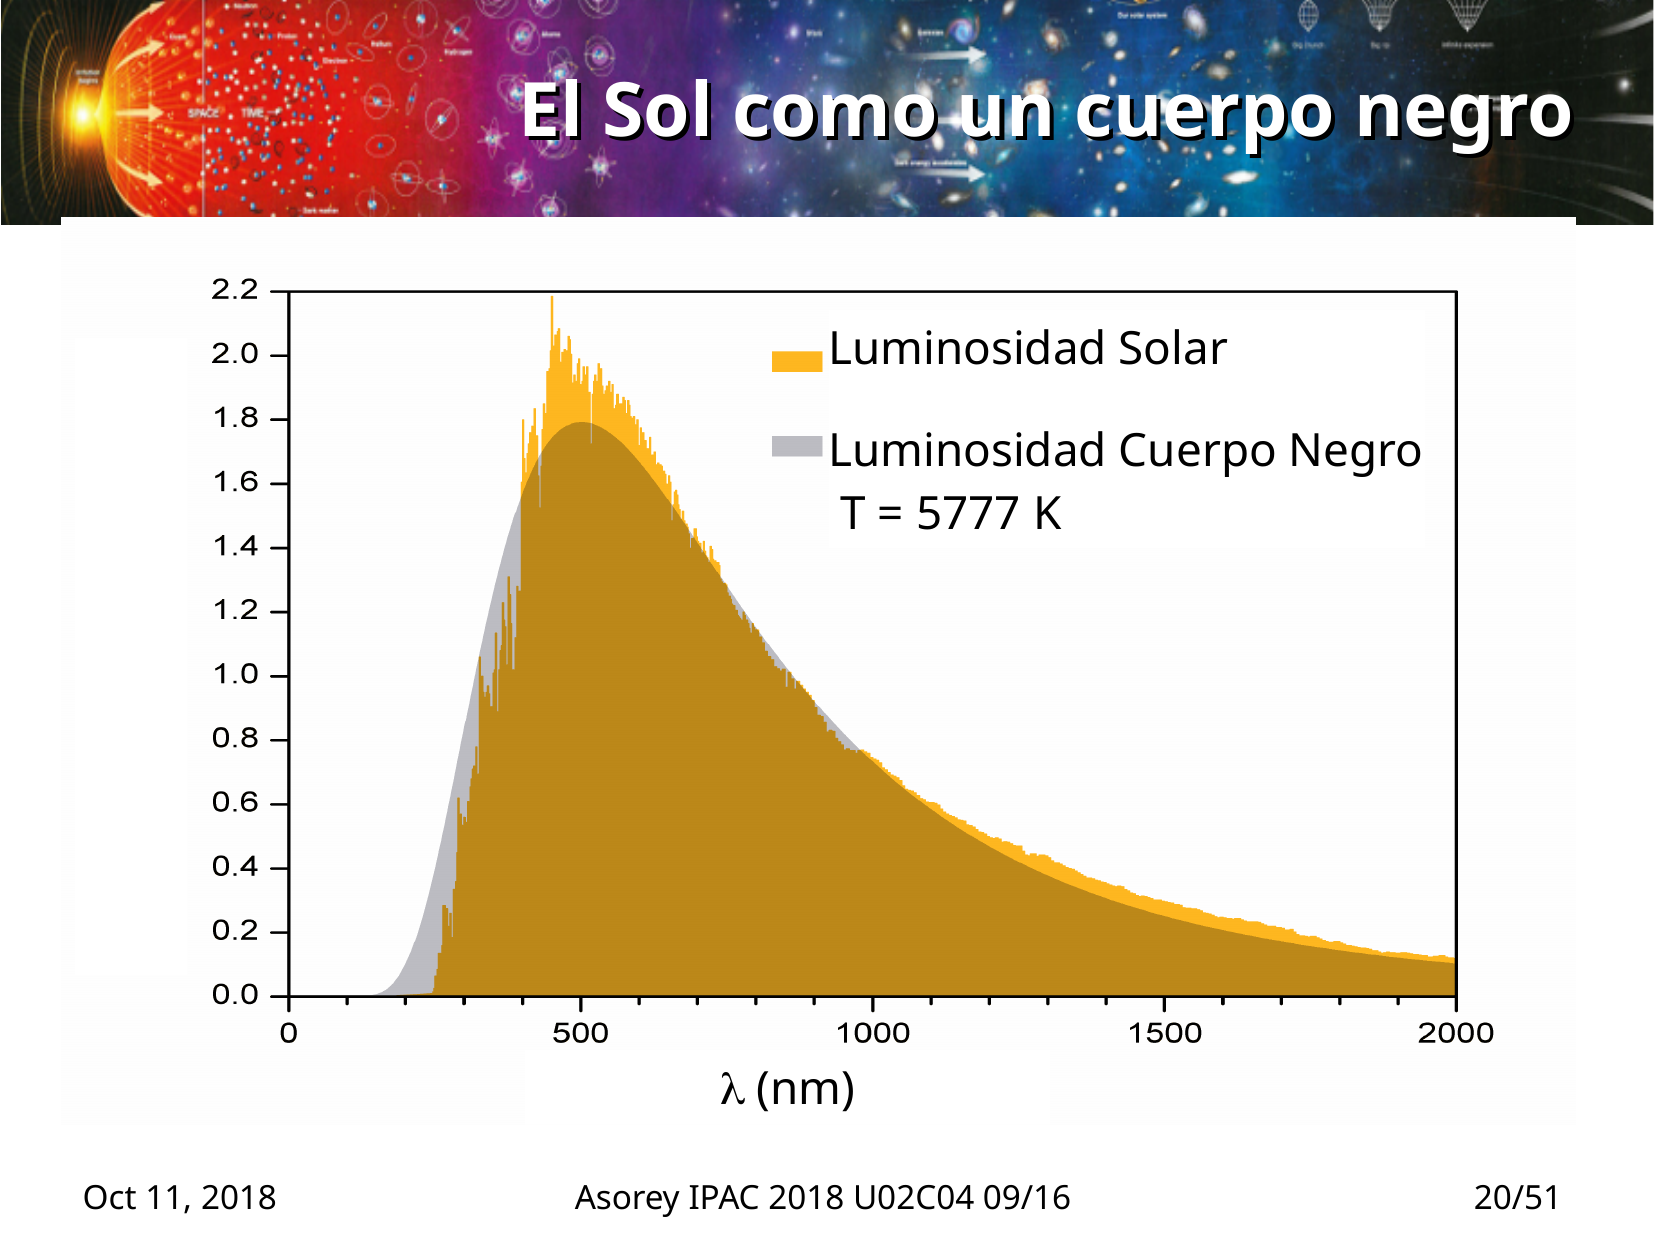

El Sol como un cuerpo negro
# Luminosidad Solar Luminosidad Cuerpo Negro T = 5777 K
l (nm)
Oct 11, 2018
Asorey IPAC 2018 U02C04 09/16
20